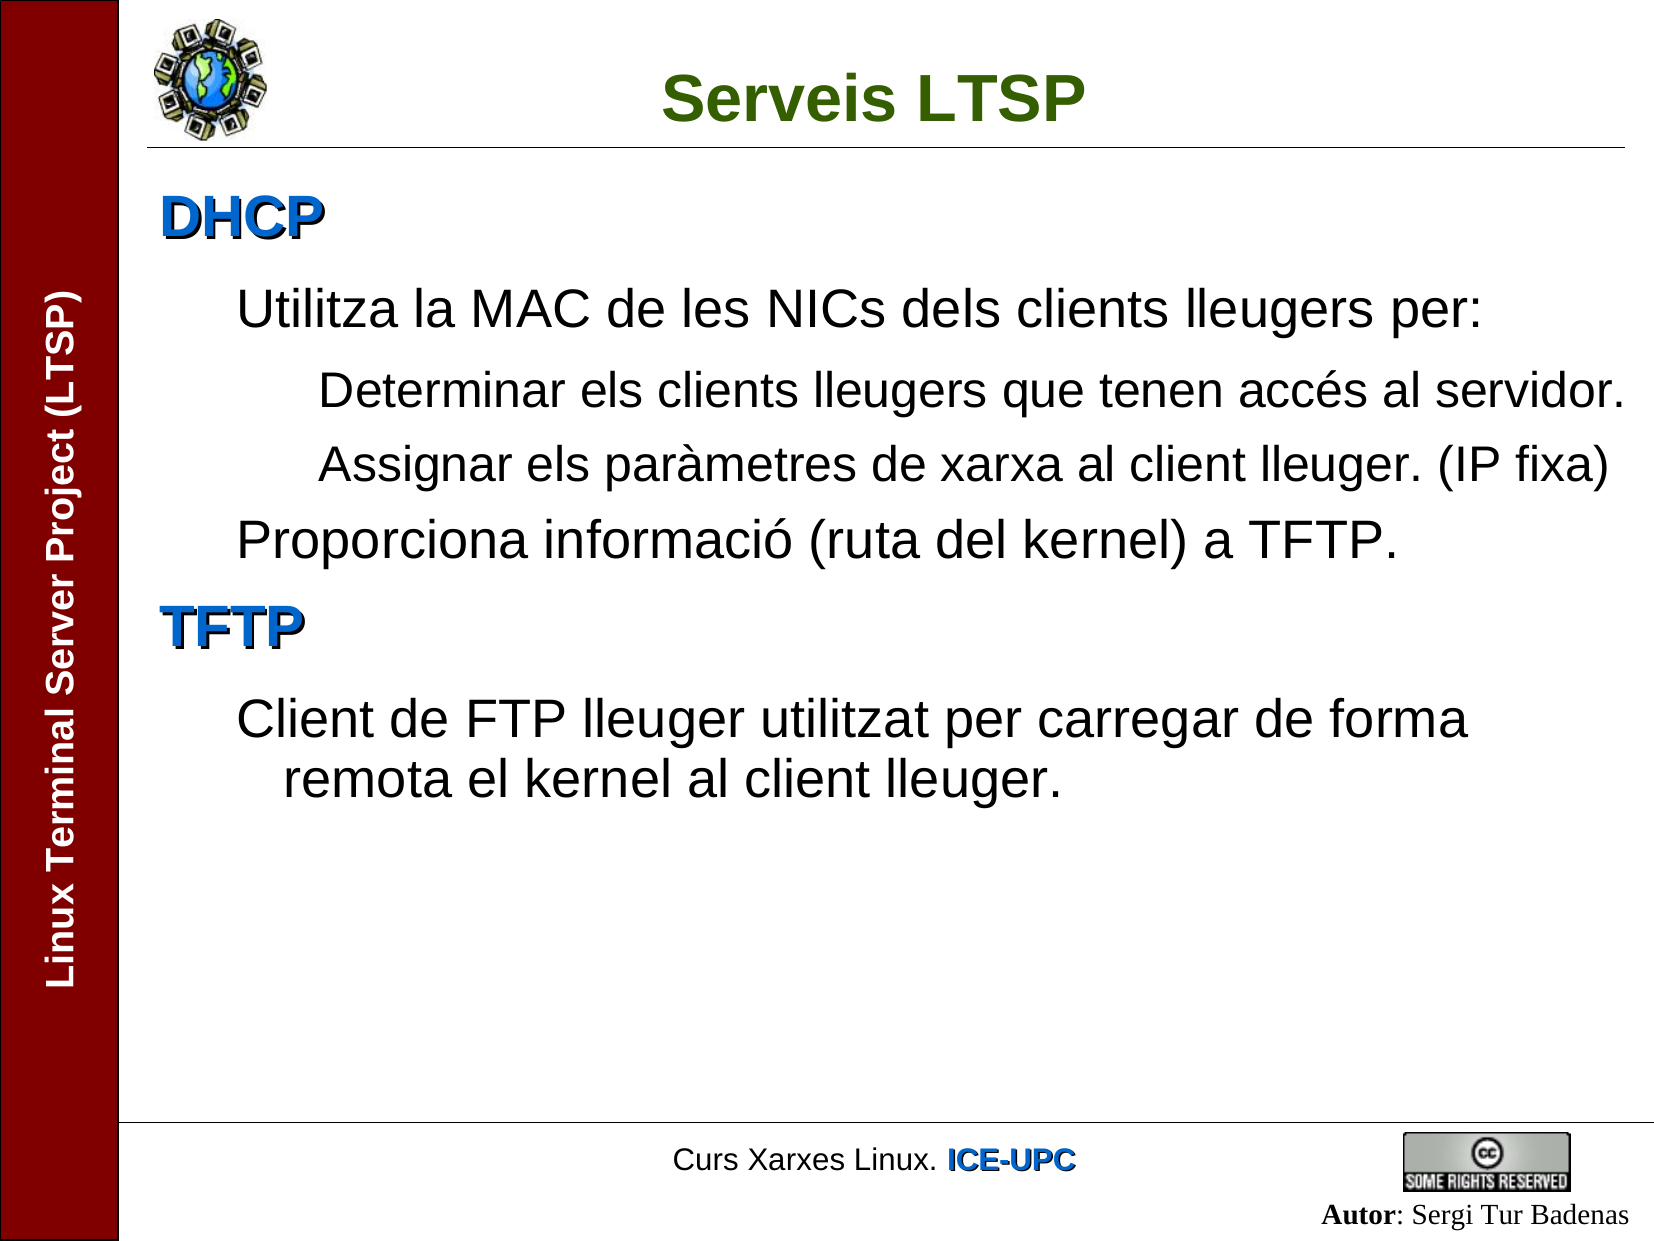

# Serveis LTSP
DHCP
Utilitza la MAC de les NICs dels clients lleugers per:
Determinar els clients lleugers que tenen accés al servidor.
Assignar els paràmetres de xarxa al client lleuger. (IP fixa)
Proporciona informació (ruta del kernel) a TFTP.
TFTP
Client de FTP lleuger utilitzat per carregar de forma remota el kernel al client lleuger.